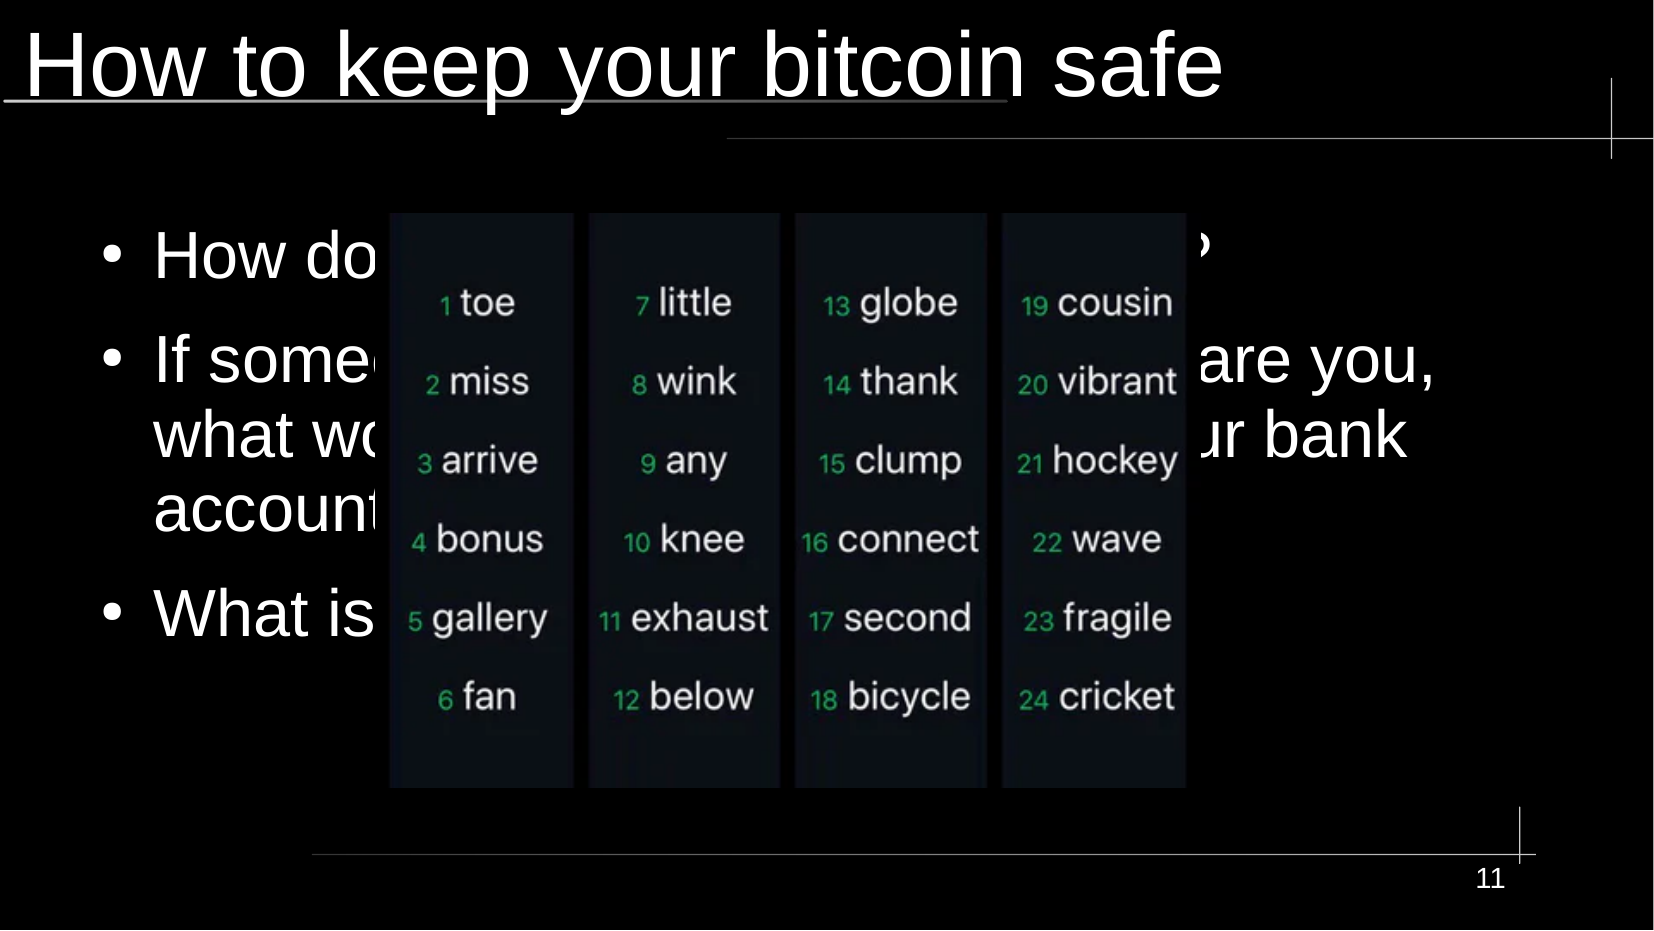

# How to keep your bitcoin safe
How do you keep your dollars safe?
If someone wanted to pretend they are you, what would they need to access your bank account?
What is a Recovery Phrase?
11